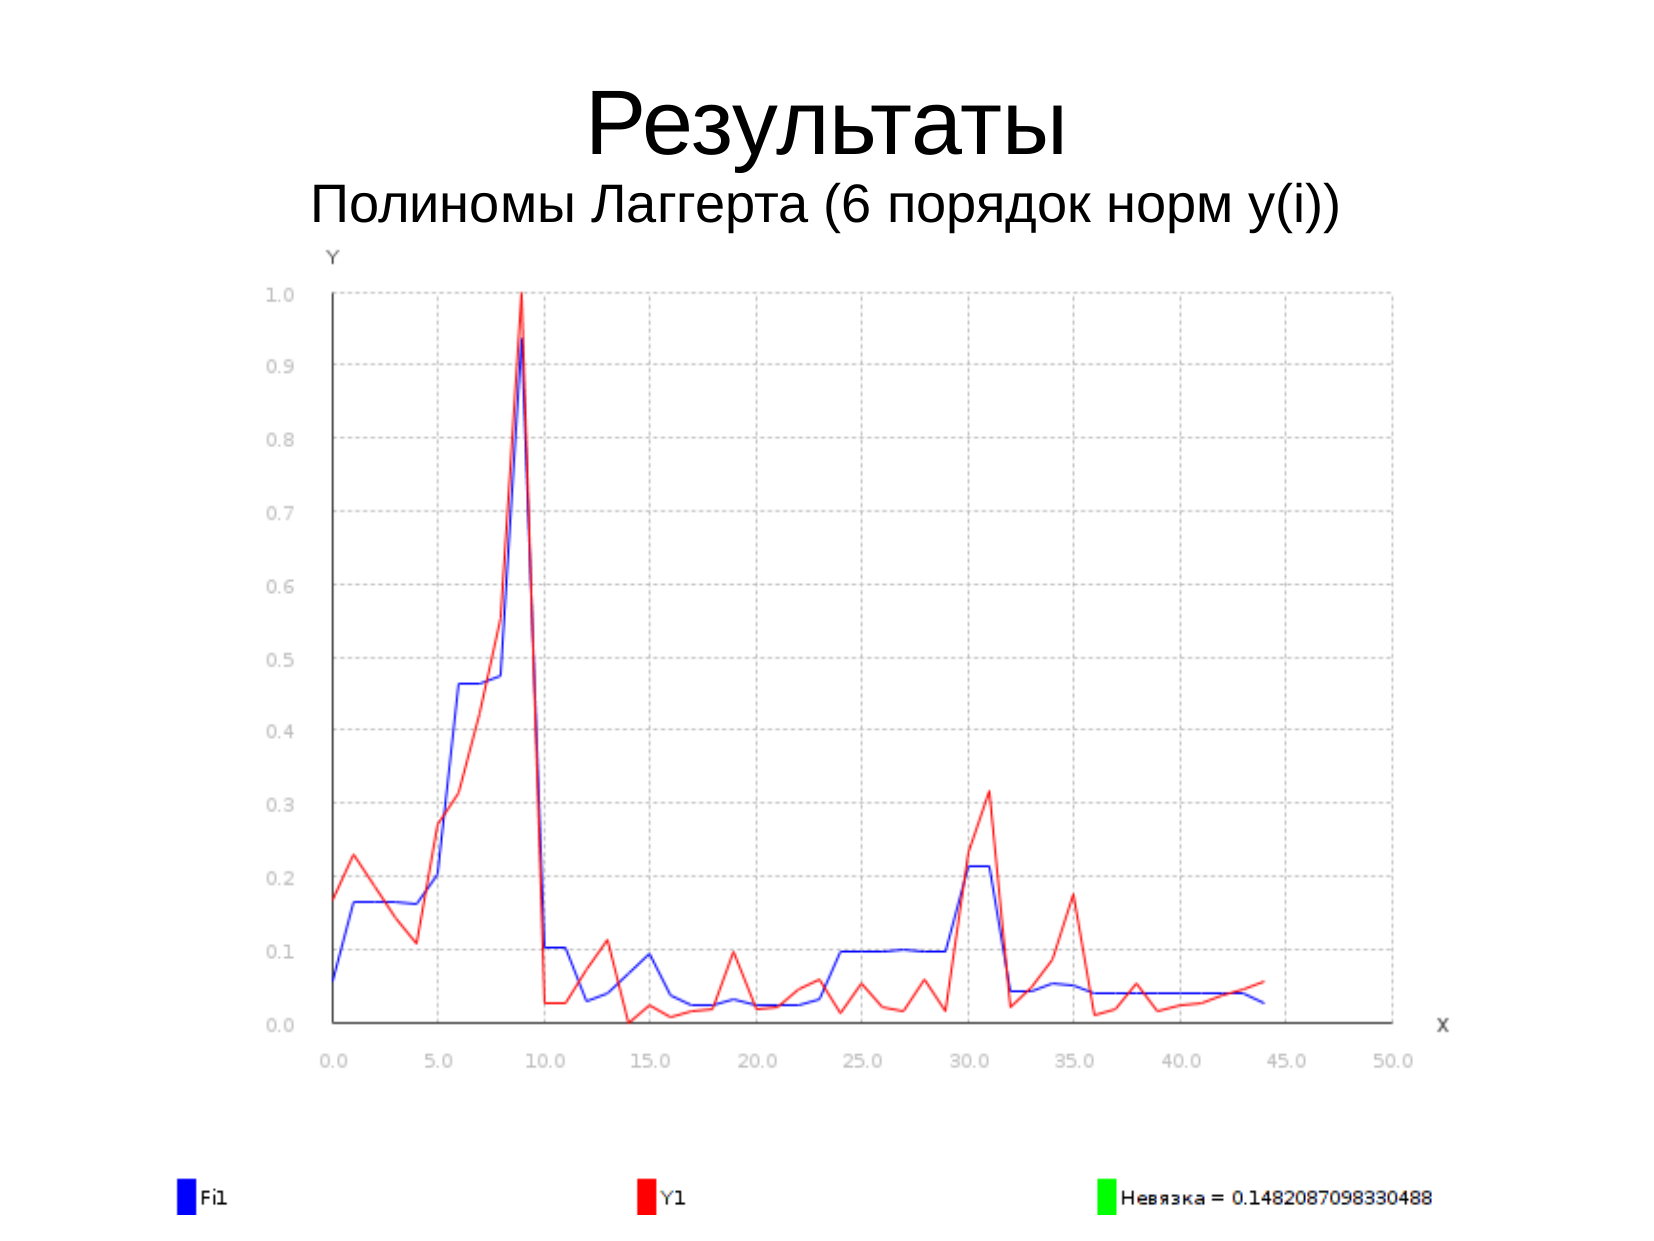

# Результаты Полиномы Лаггерта (6 порядок норм y(i))